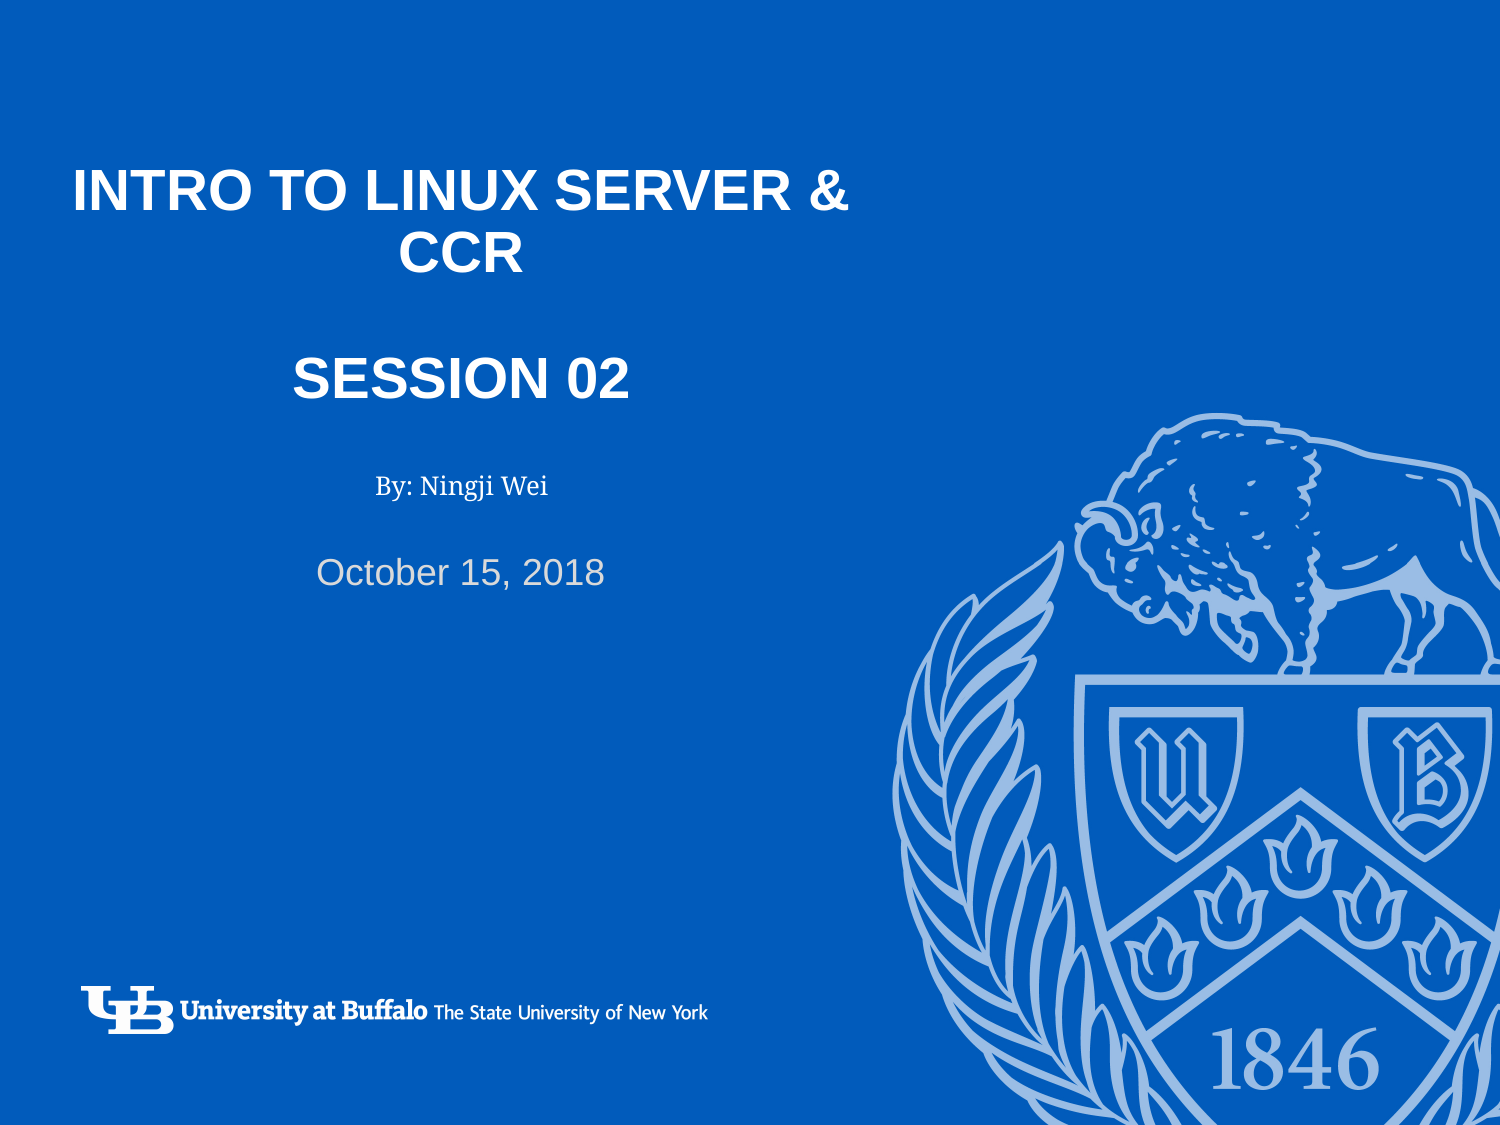

# Intro to Linux Server & CCR SESSION 02 By: Ningji Wei
October 15, 2018